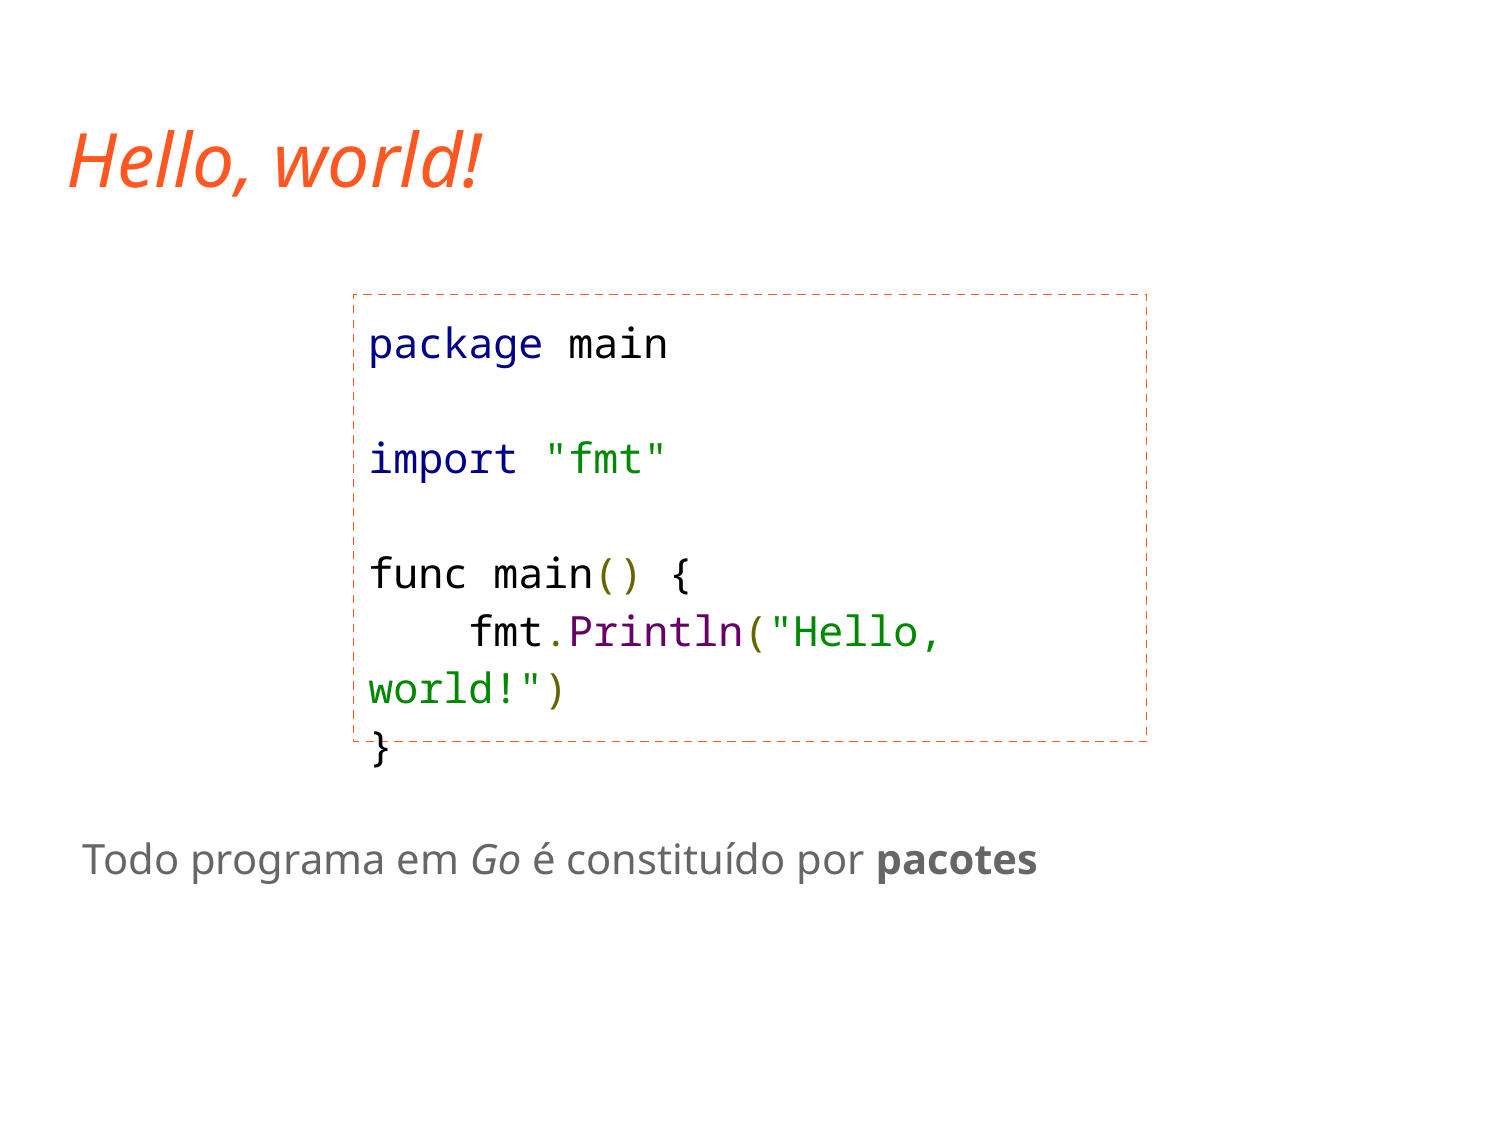

# Hello, world!
package main
import "fmt"
func main() {
 fmt.Println("Hello, world!")
}
Todo programa em Go é constituído por pacotes